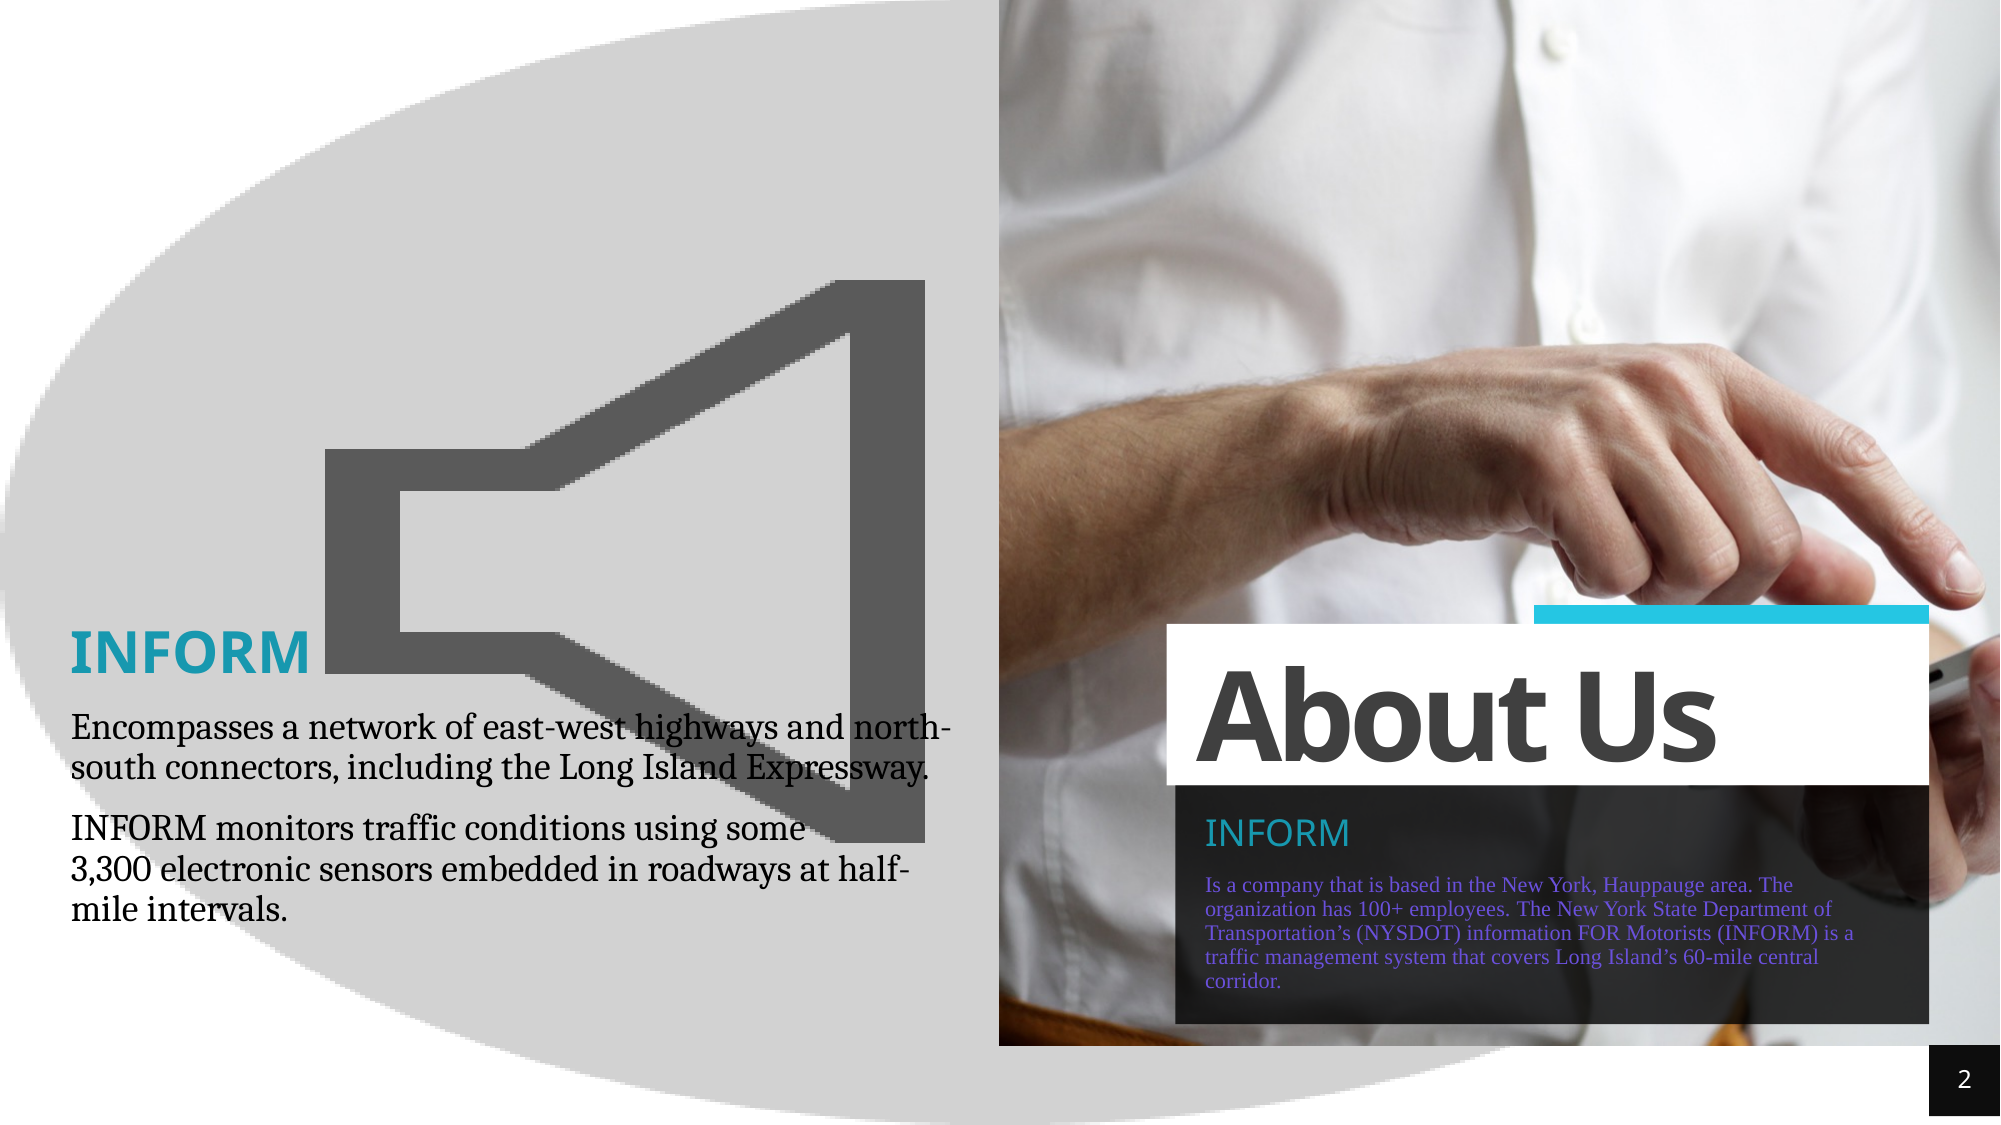

# INFORM
Encompasses a network of east-west highways and north-south connectors, including the Long Island Expressway.
INFORM monitors traffic conditions using some 3,300 electronic sensors embedded in roadways at half-mile intervals.
About Us
INFORM
Is a company that is based in the New York, Hauppauge area. The organization has 100+ employees. The New York State Department of Transportation’s (NYSDOT) information FOR Motorists (INFORM) is a traffic management system that covers Long Island’s 60-mile central corridor.
2